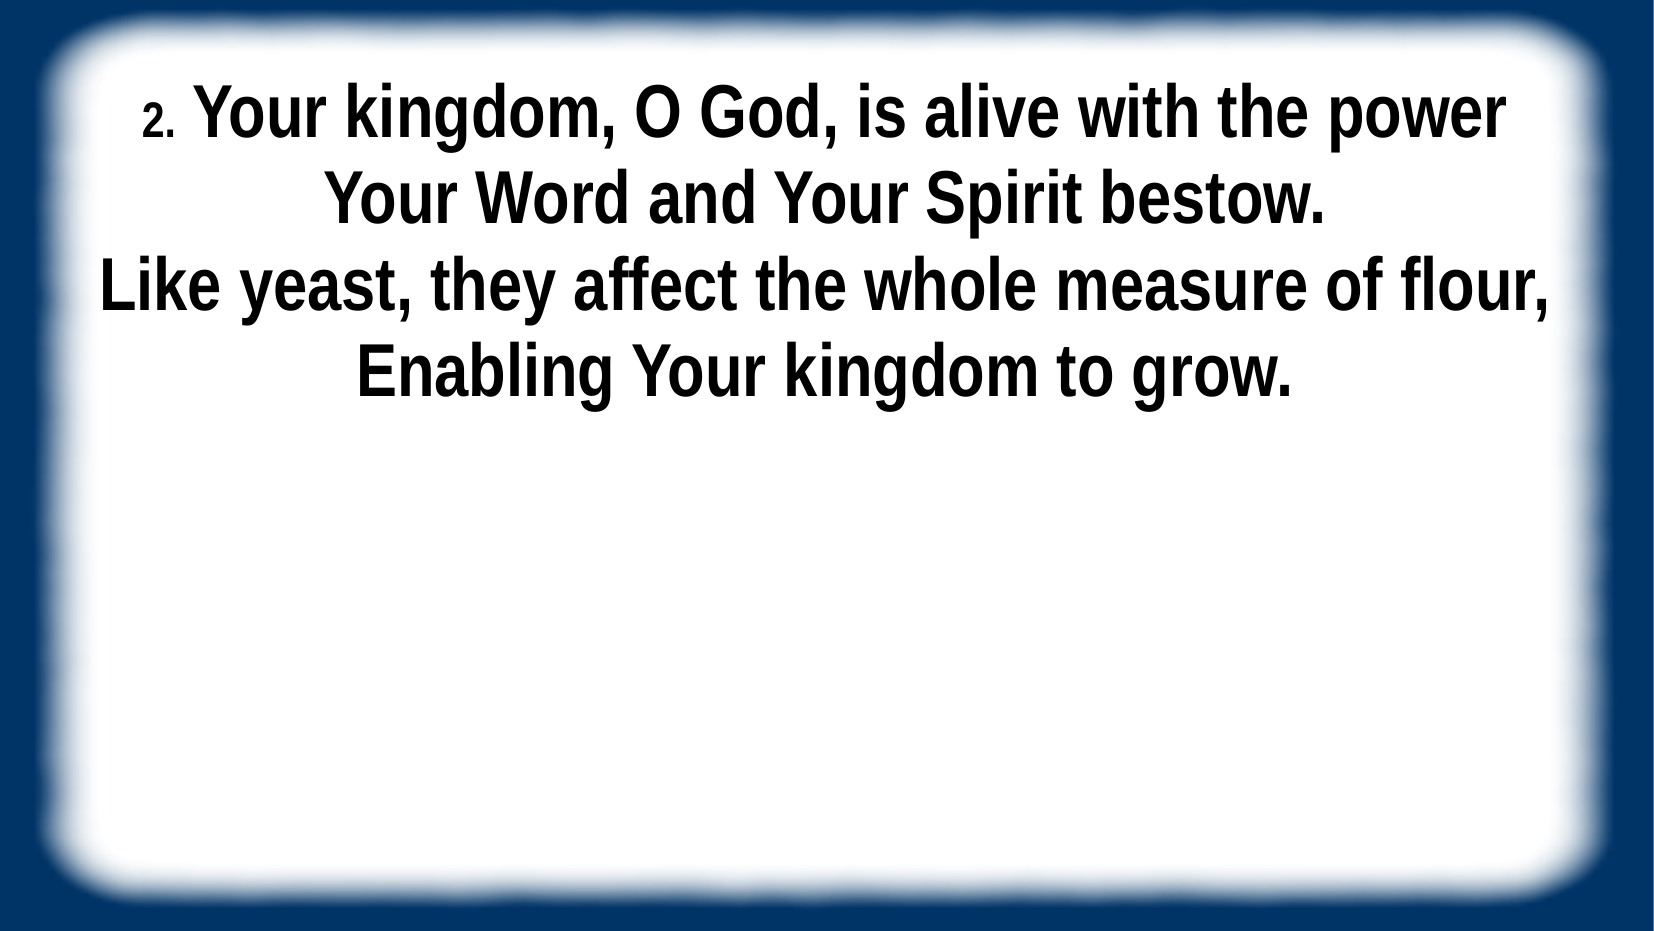

2. Your kingdom, O God, is alive with the power
Your Word and Your Spirit bestow.
Like yeast, they affect the whole measure of flour,
Enabling Your kingdom to grow.